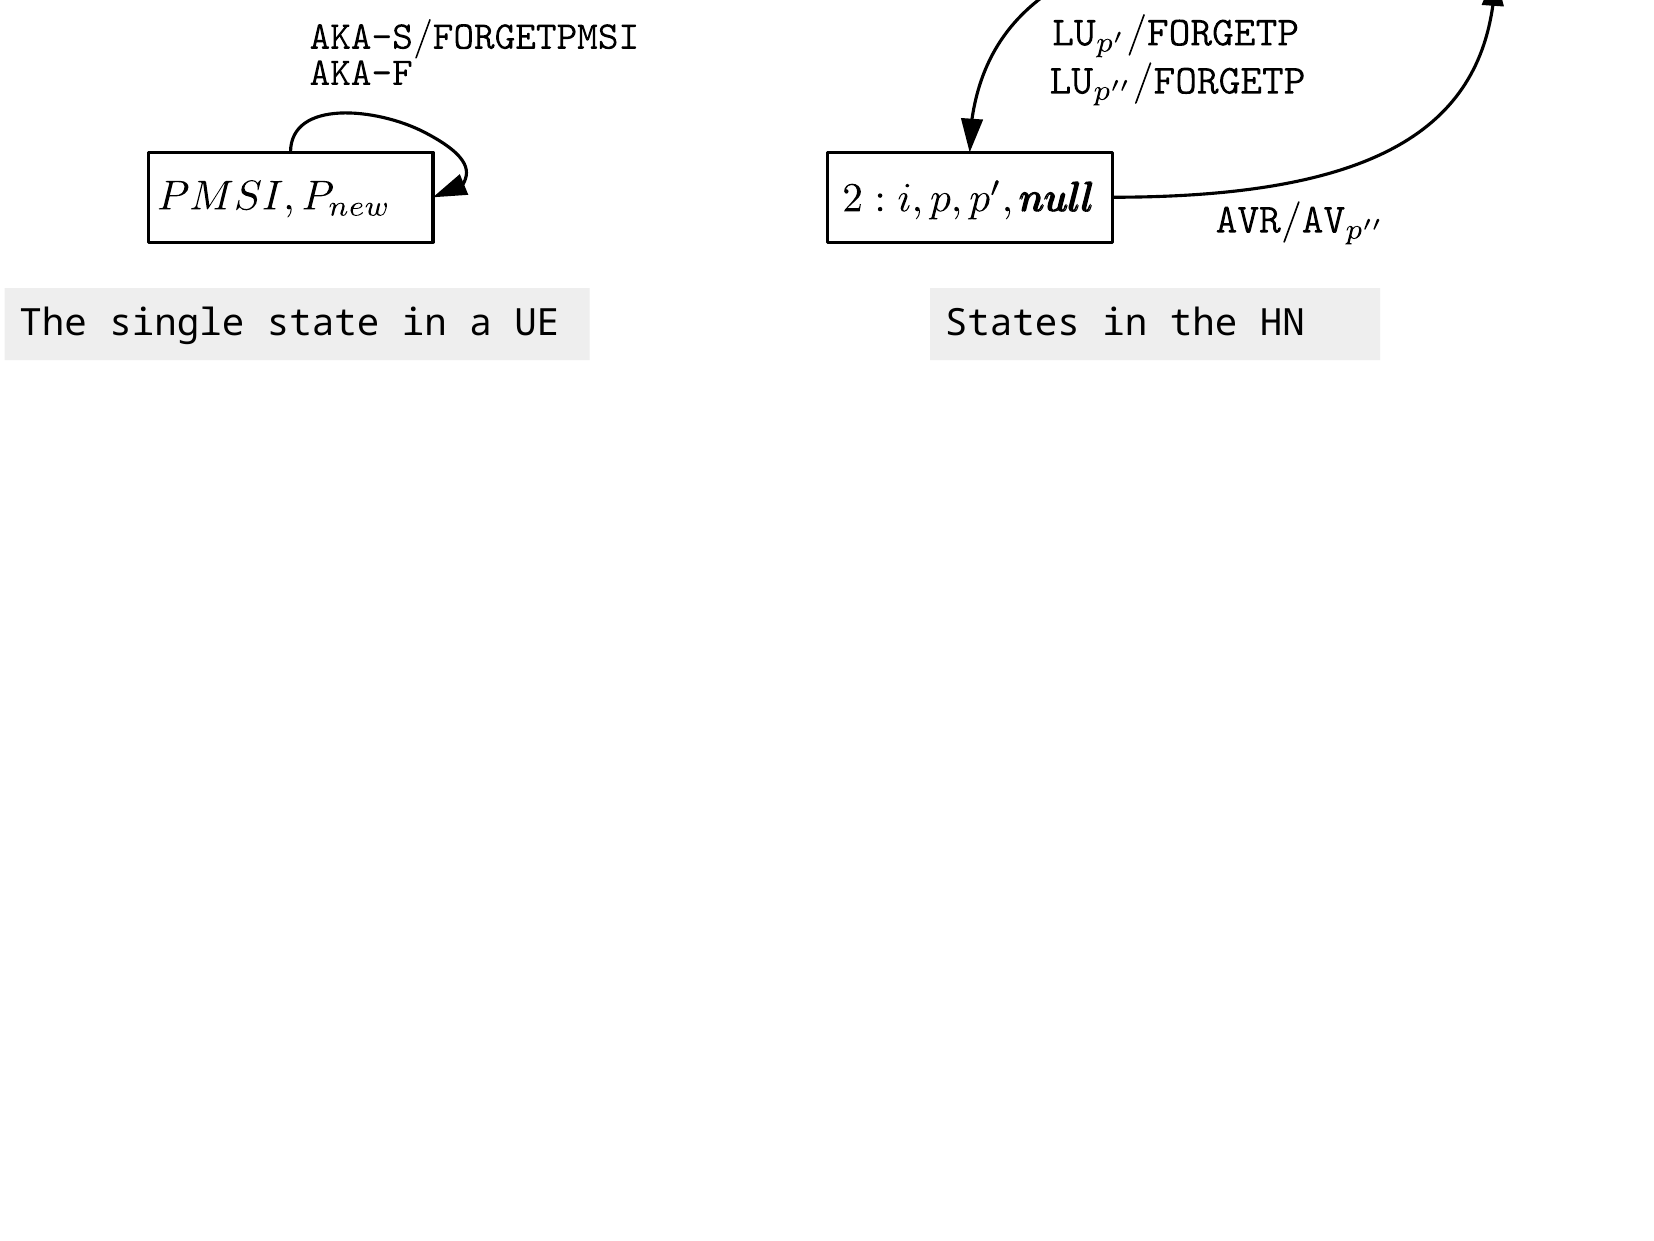

The single state in a UE
States in the HN